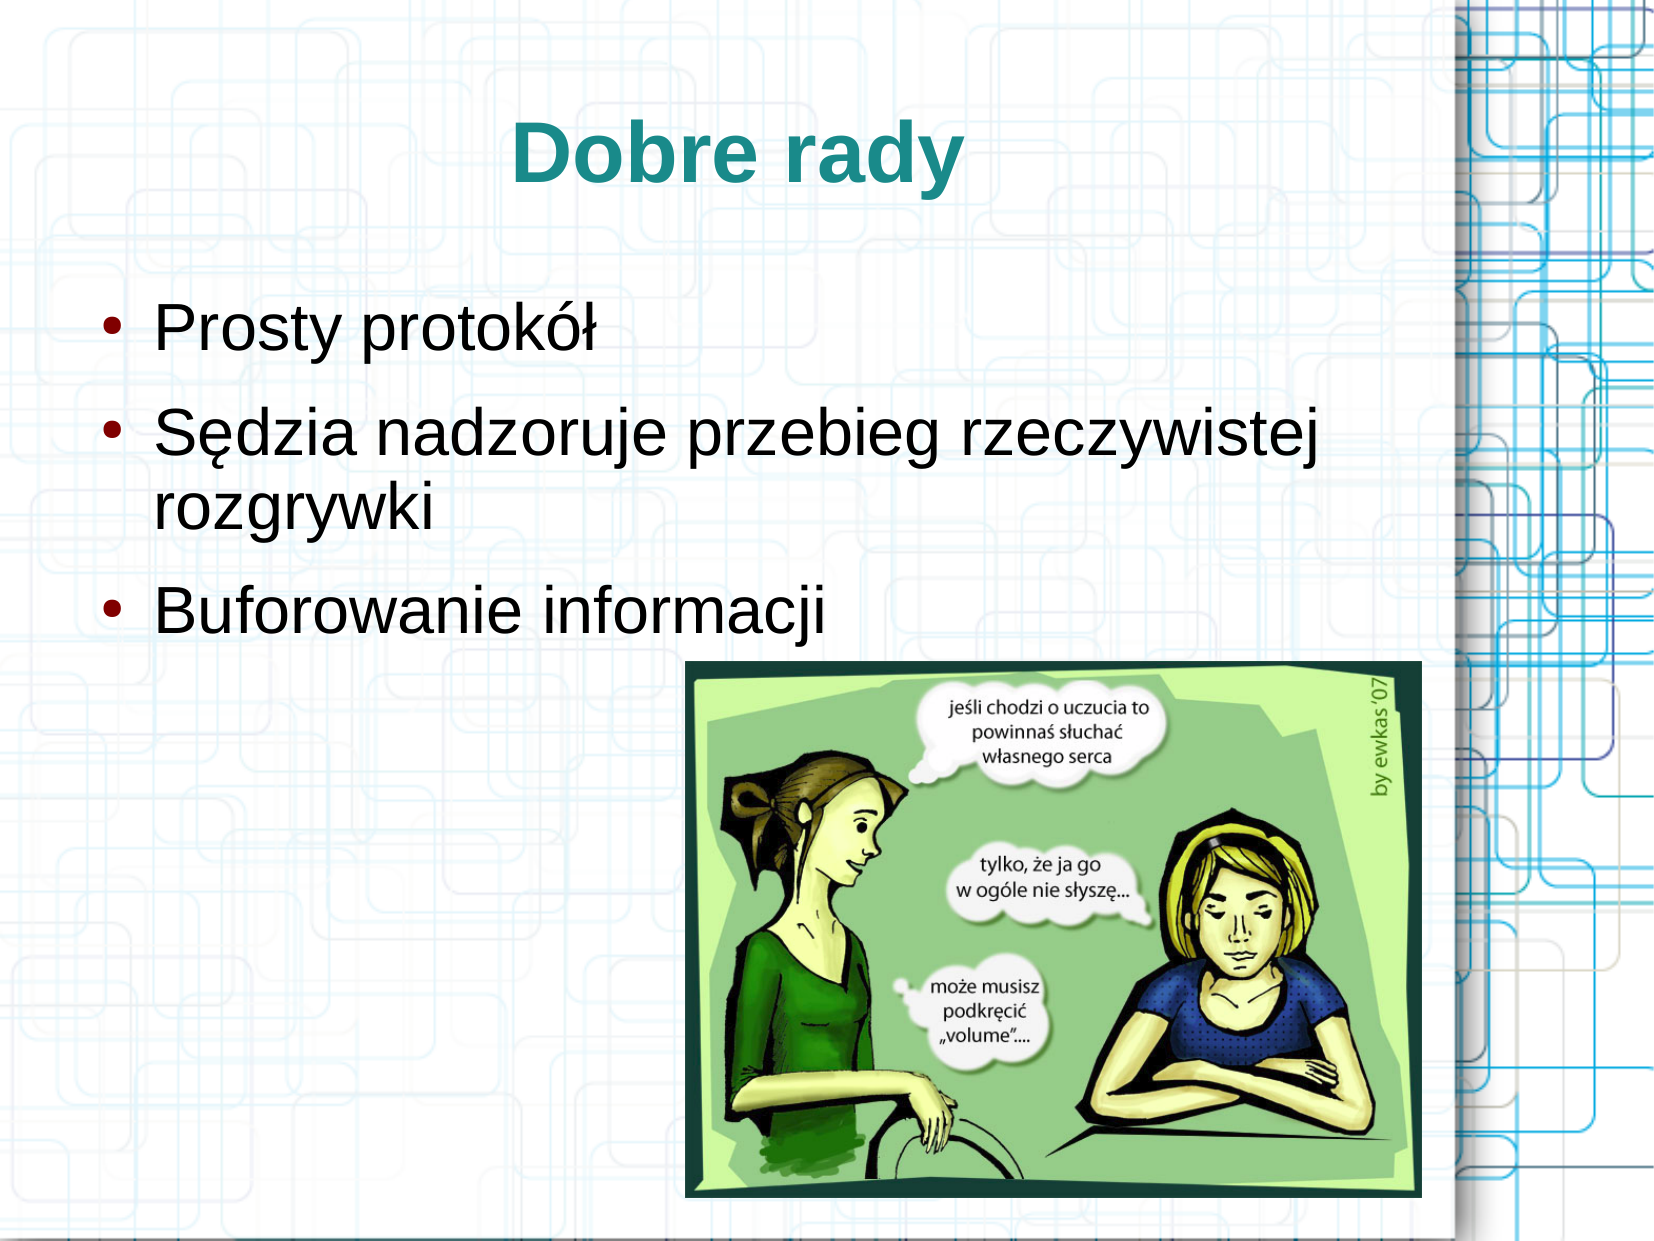

# Dobre rady
Prosty protokół
Sędzia nadzoruje przebieg rzeczywistej rozgrywki
Buforowanie informacji